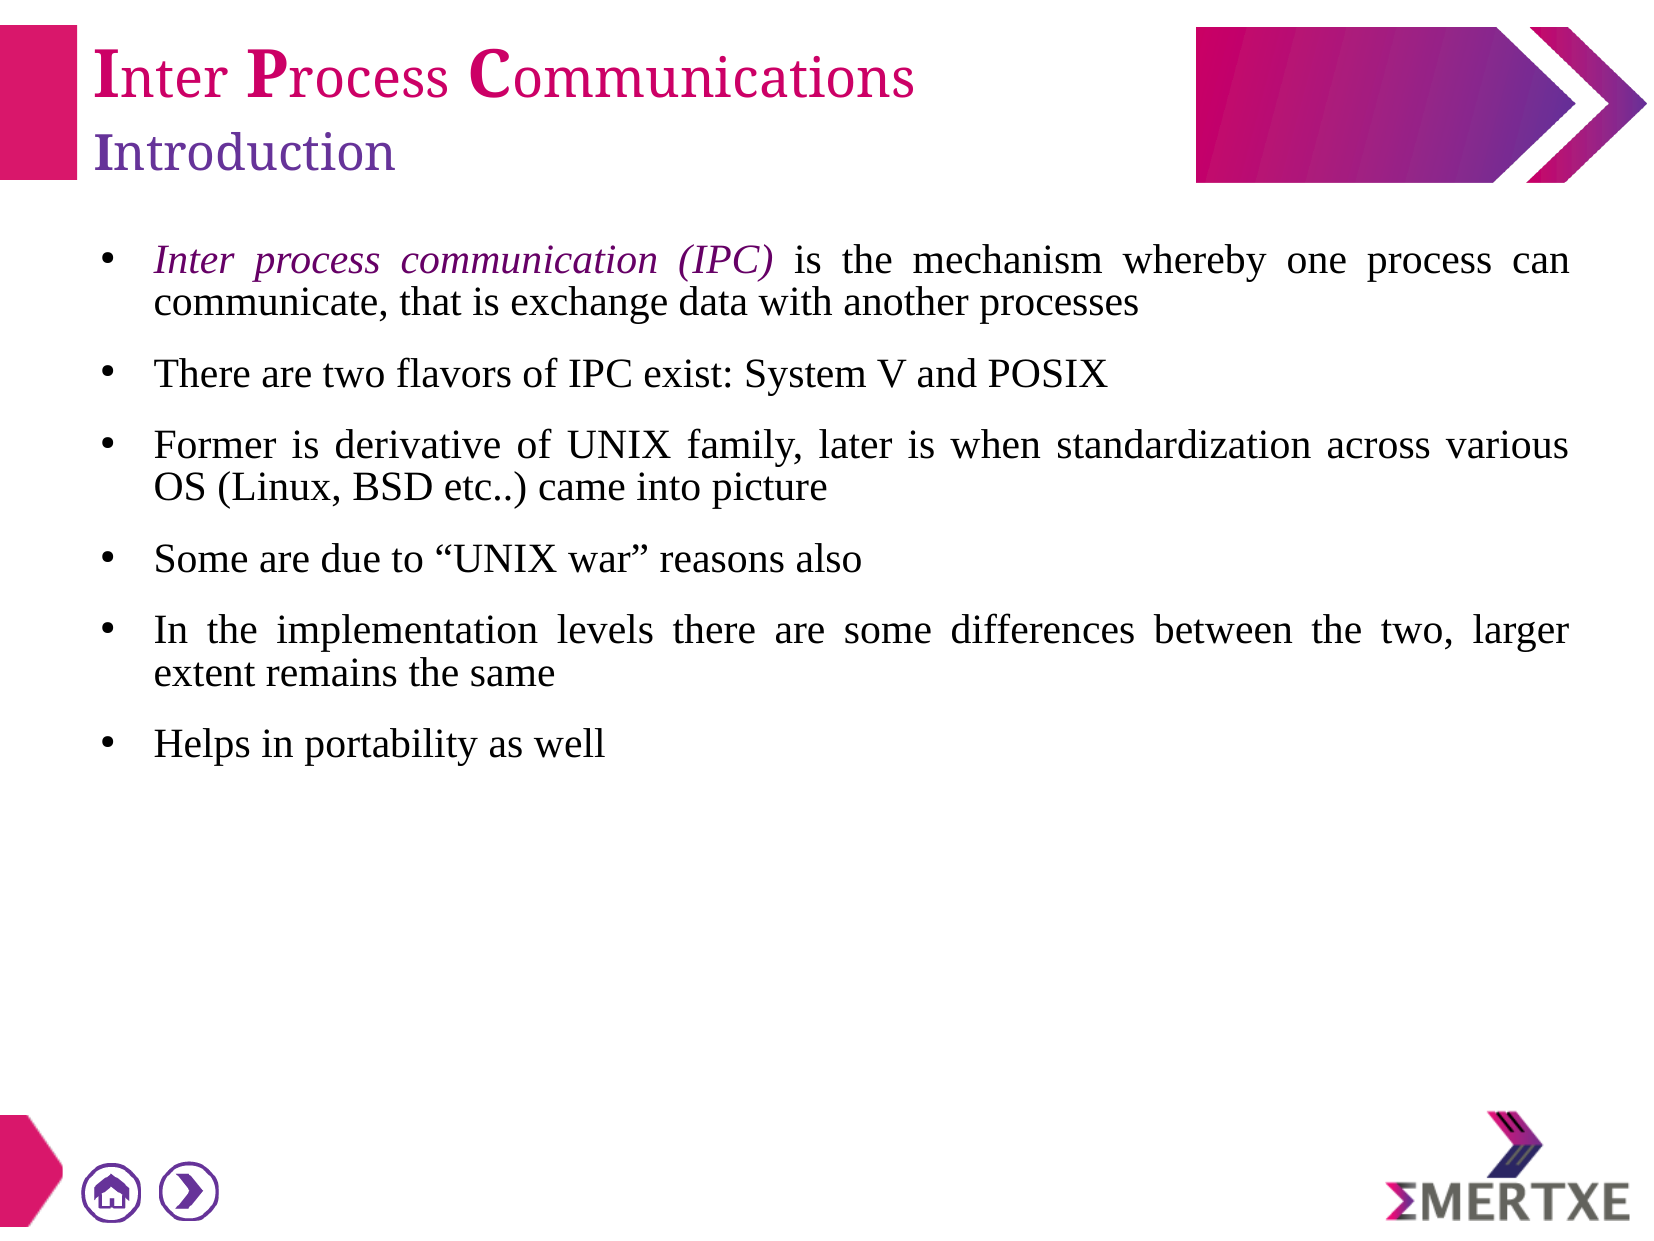

# Inter Process Communications Introduction
Inter process communication (IPC) is the mechanism whereby one process can communicate, that is exchange data with another processes
There are two flavors of IPC exist: System V and POSIX
Former is derivative of UNIX family, later is when standardization across various OS (Linux, BSD etc..) came into picture
Some are due to “UNIX war” reasons also
In the implementation levels there are some differences between the two, larger extent remains the same
Helps in portability as well